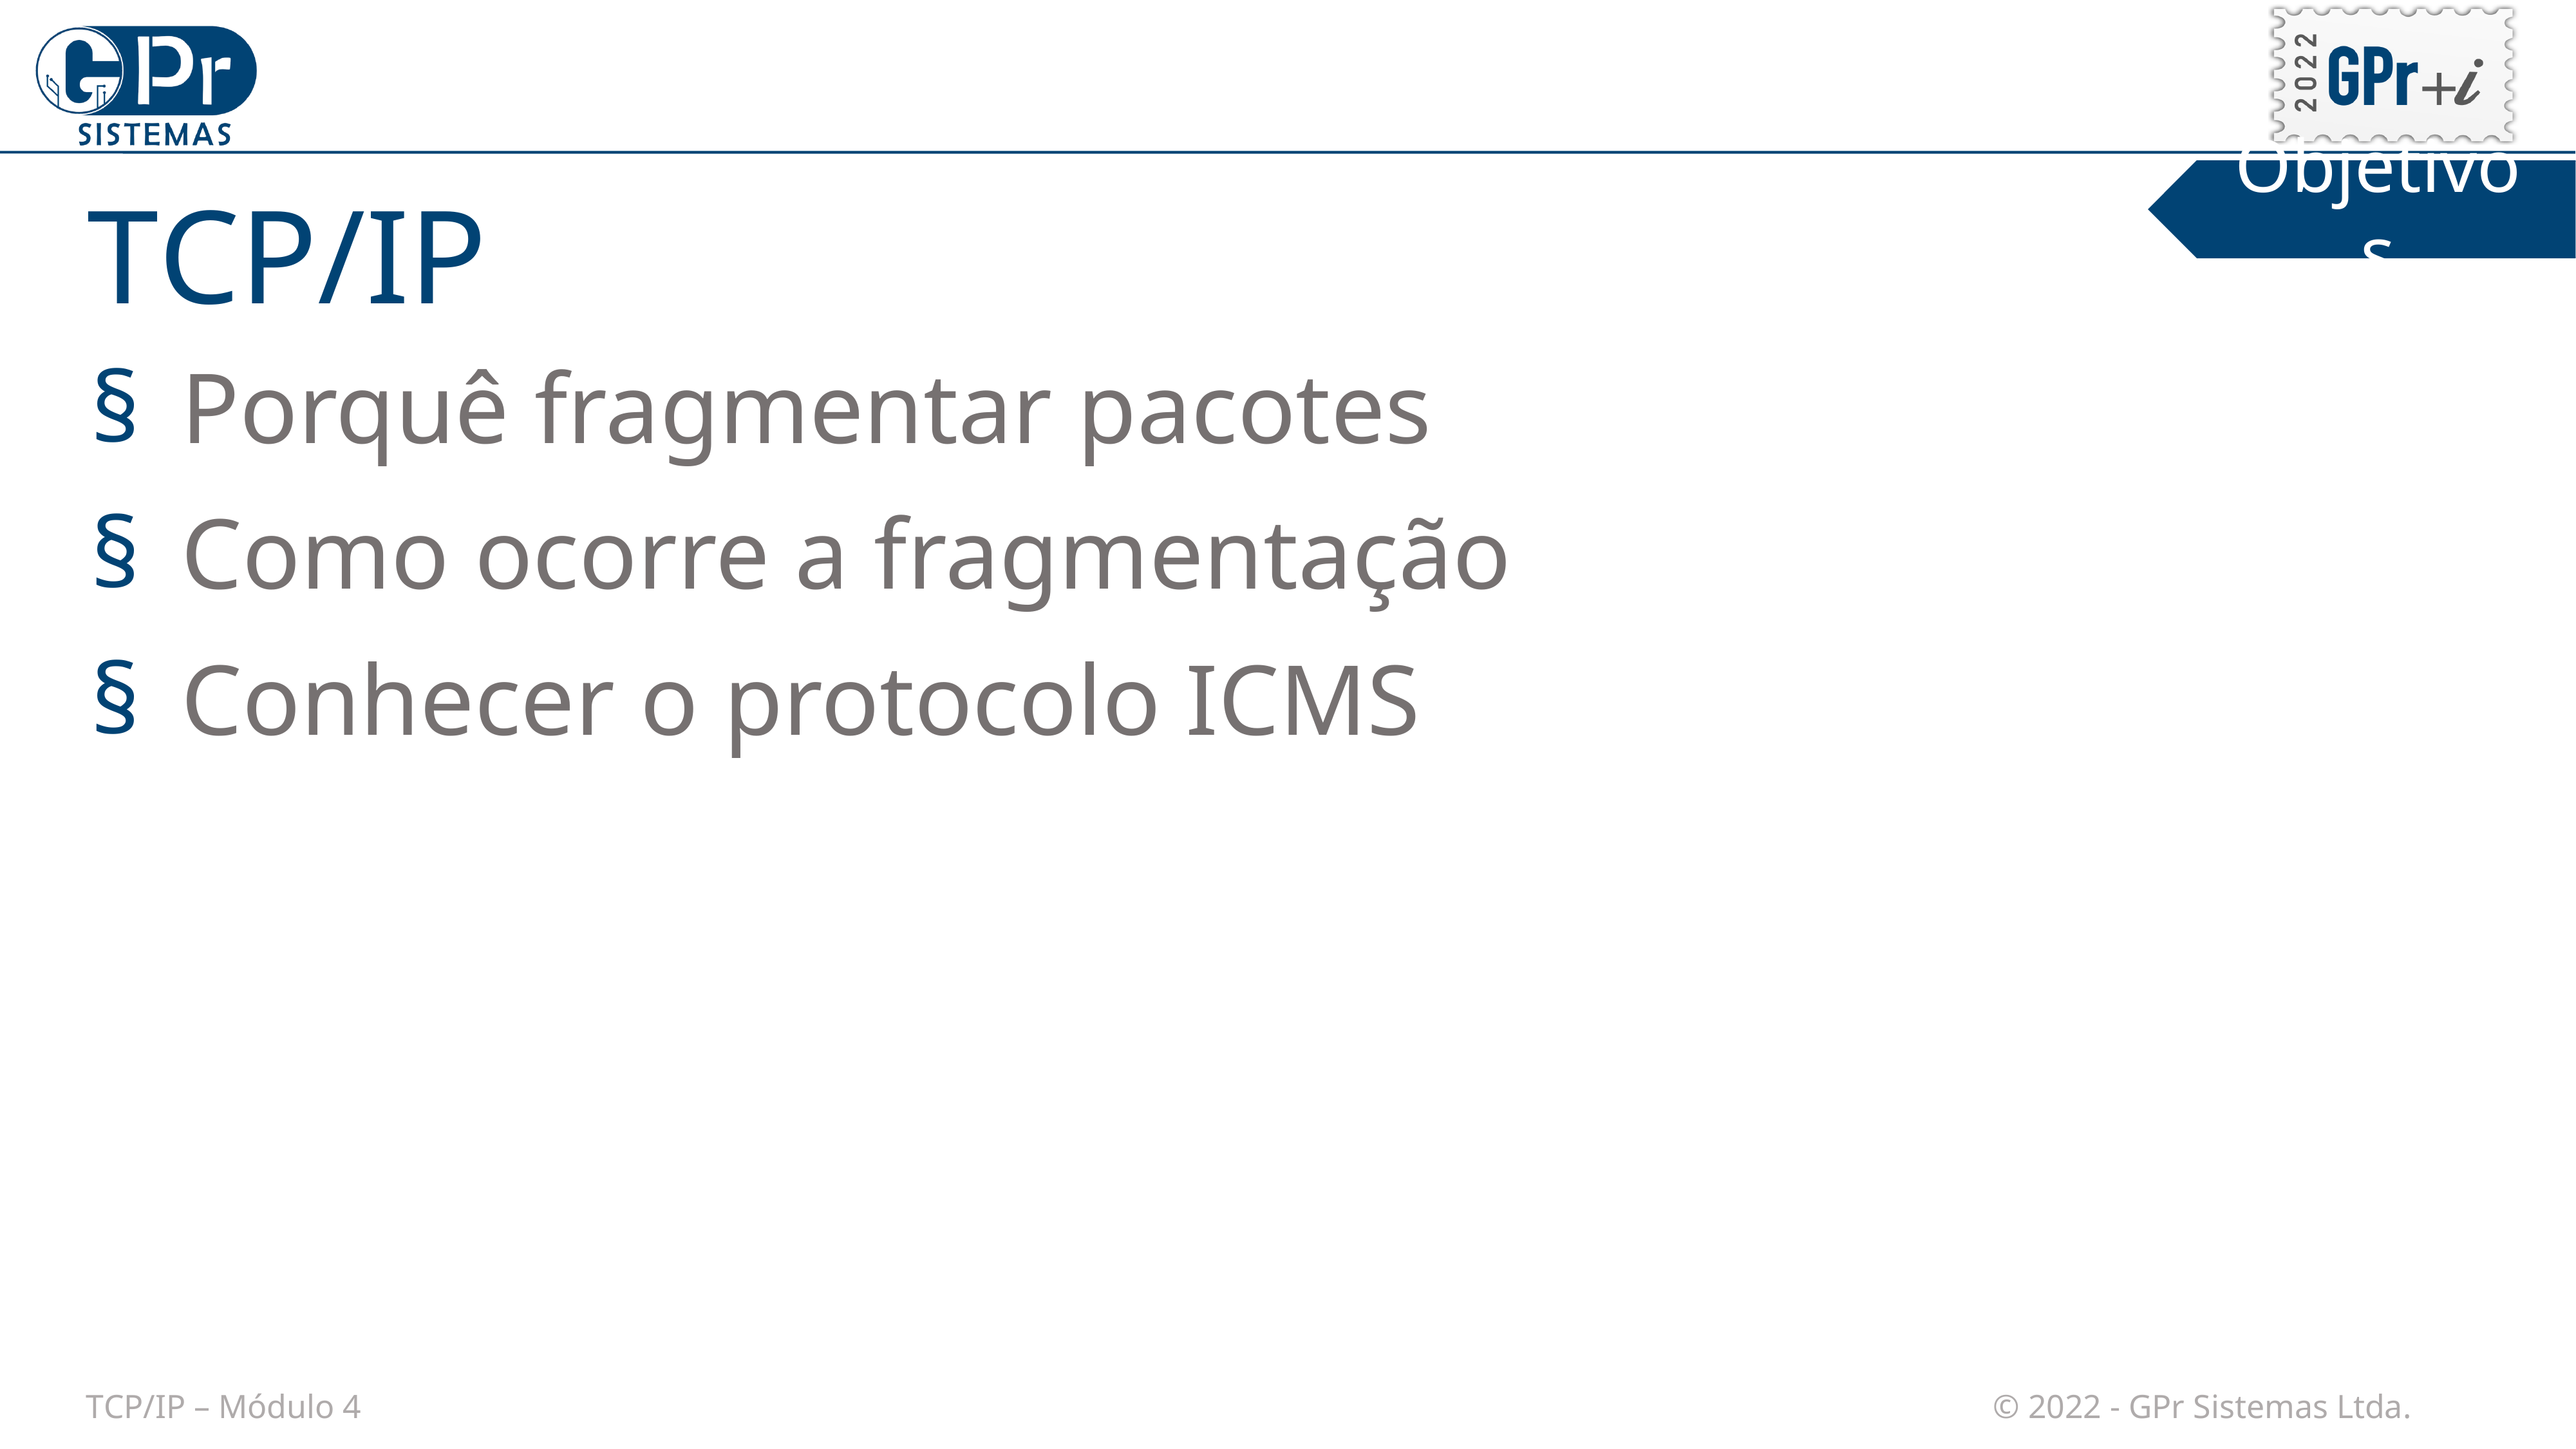

Objetivos
TCP/IP
# Porquê fragmentar pacotes
Como ocorre a fragmentação
Conhecer o protocolo ICMS